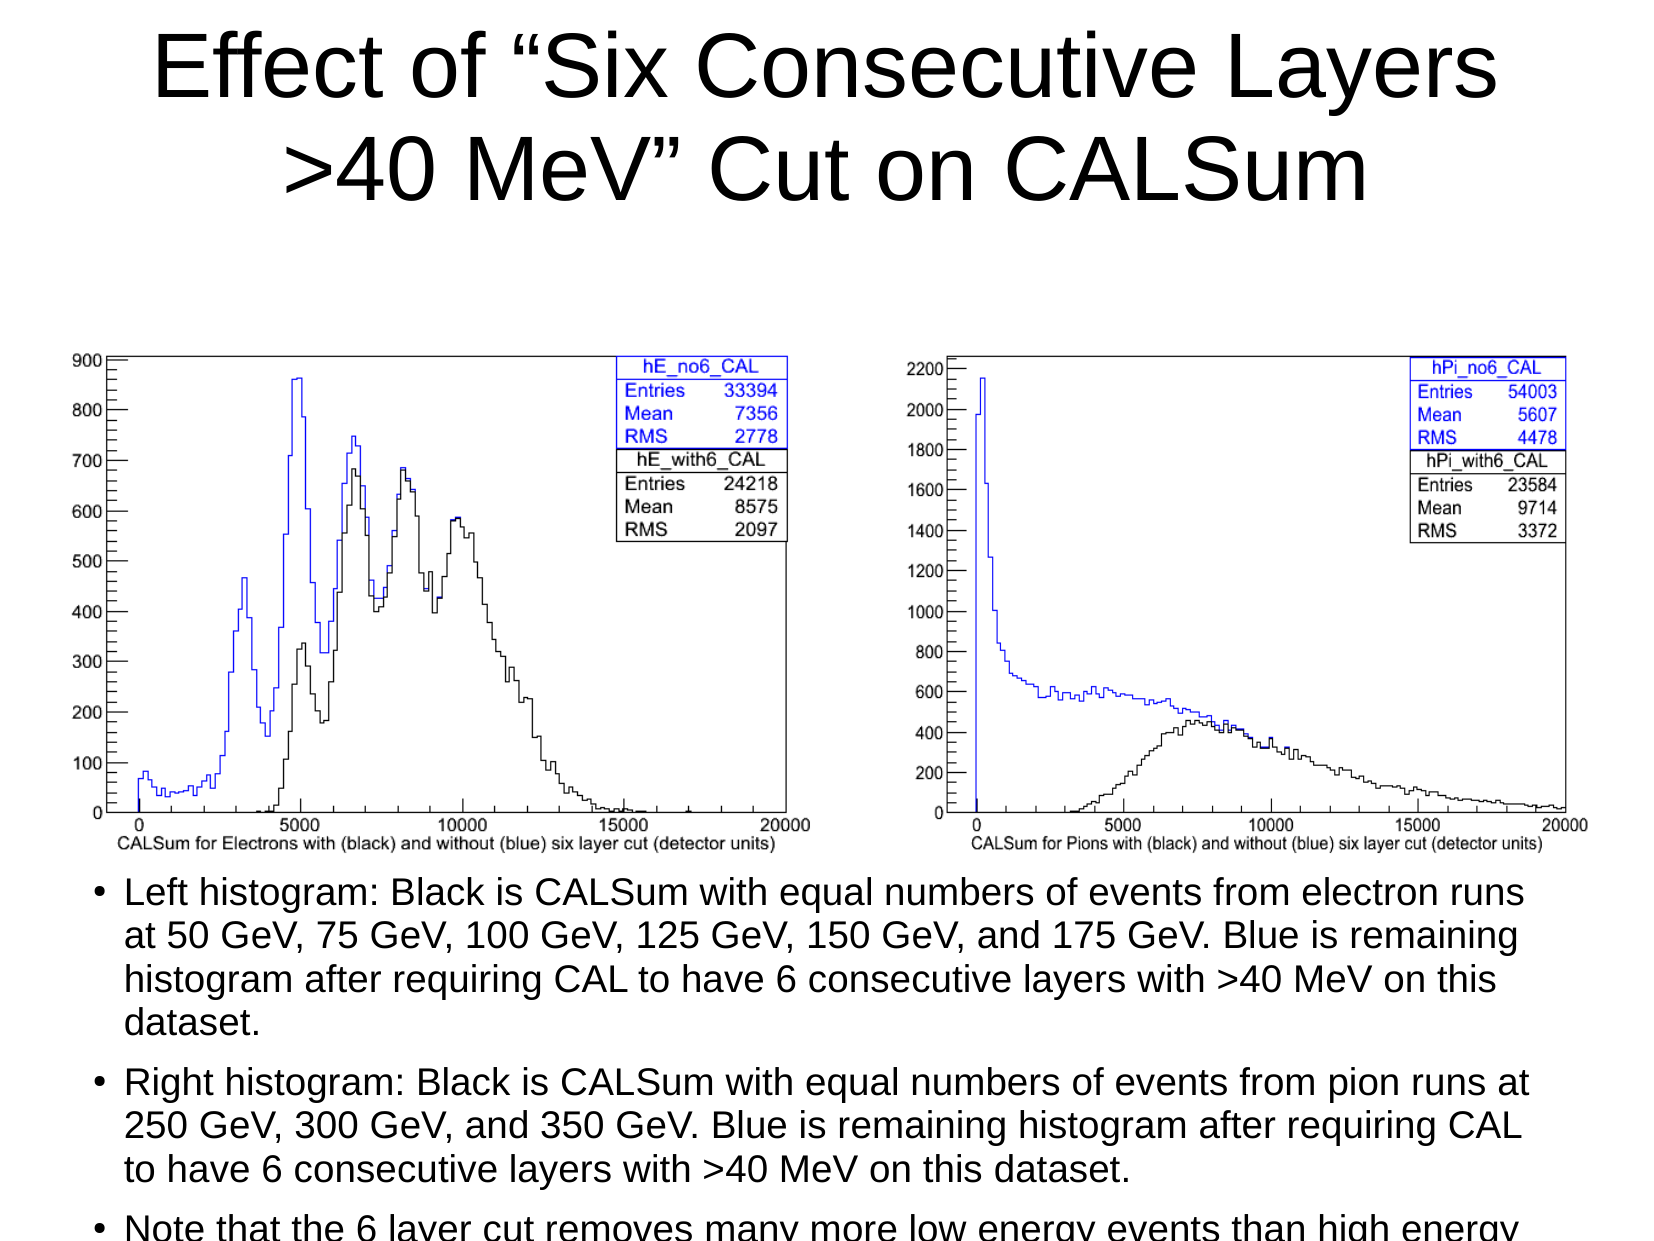

# Effect of “Six Consecutive Layers >40 MeV” Cut on CALSum
Left histogram: Black is CALSum with equal numbers of events from electron runs at 50 GeV, 75 GeV, 100 GeV, 125 GeV, 150 GeV, and 175 GeV. Blue is remaining histogram after requiring CAL to have 6 consecutive layers with >40 MeV on this dataset.
Right histogram: Black is CALSum with equal numbers of events from pion runs at 250 GeV, 300 GeV, and 350 GeV. Blue is remaining histogram after requiring CAL to have 6 consecutive layers with >40 MeV on this dataset.
Note that the 6 layer cut removes many more low energy events than high energy events
For analysis, must weight with equal amounts of all energies AFTER 6 layer cut.